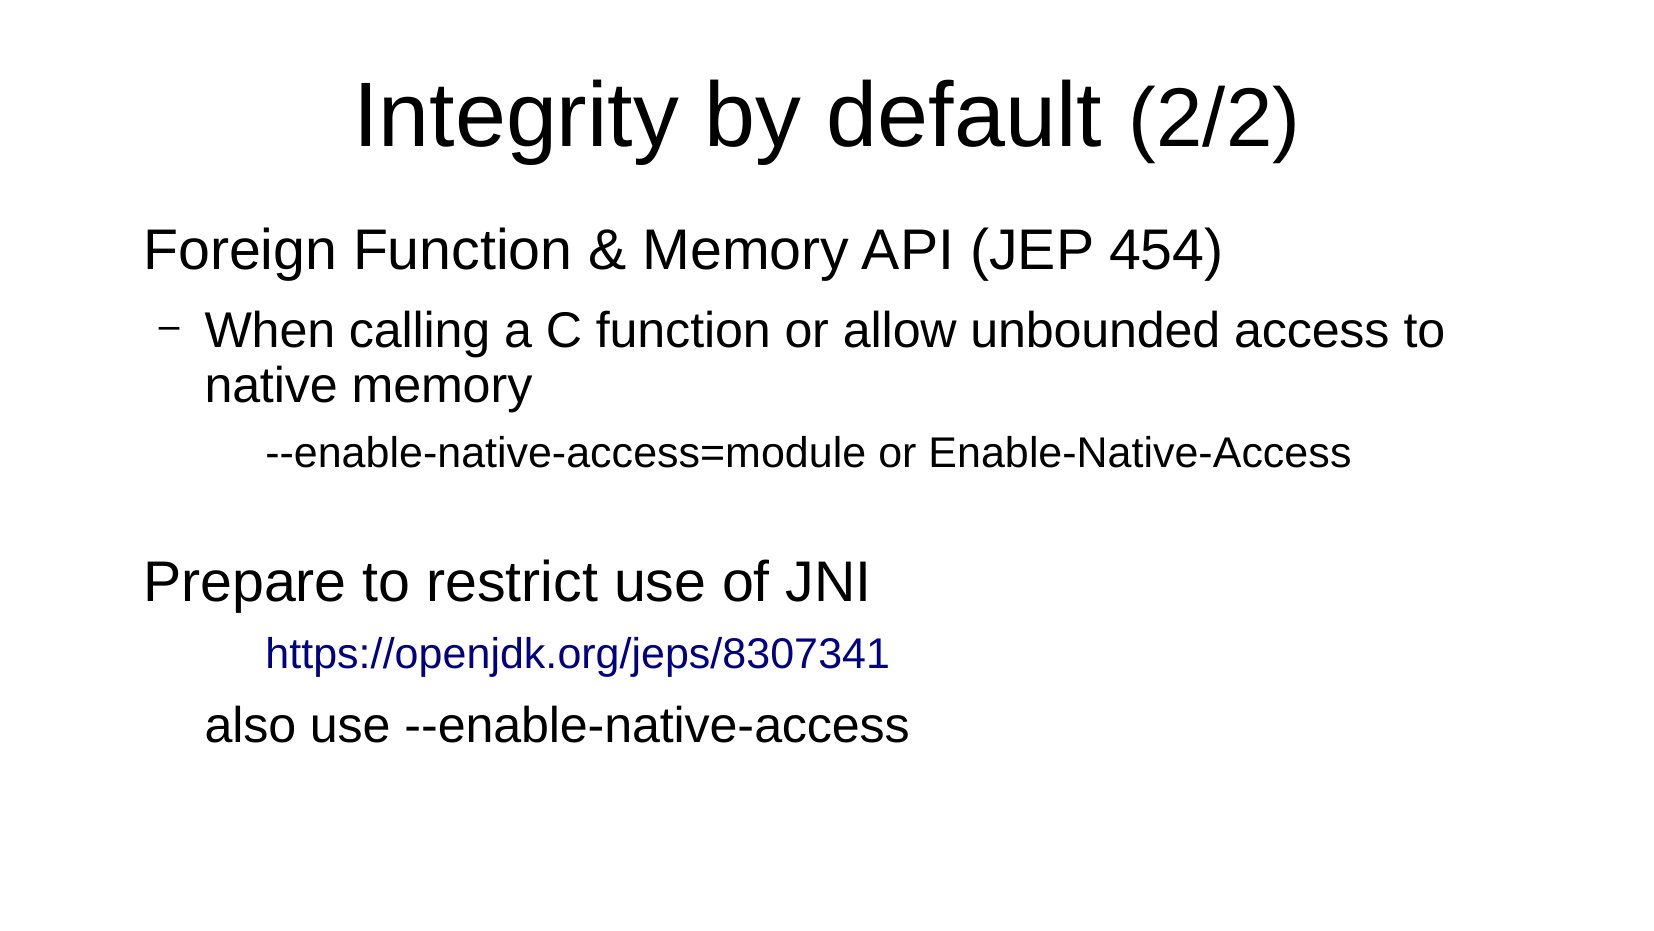

# Integrity by default (2/2)
Foreign Function & Memory API (JEP 454)
When calling a C function or allow unbounded access to native memory
--enable-native-access=module or Enable-Native-Access
Prepare to restrict use of JNI
https://openjdk.org/jeps/8307341
also use --enable-native-access